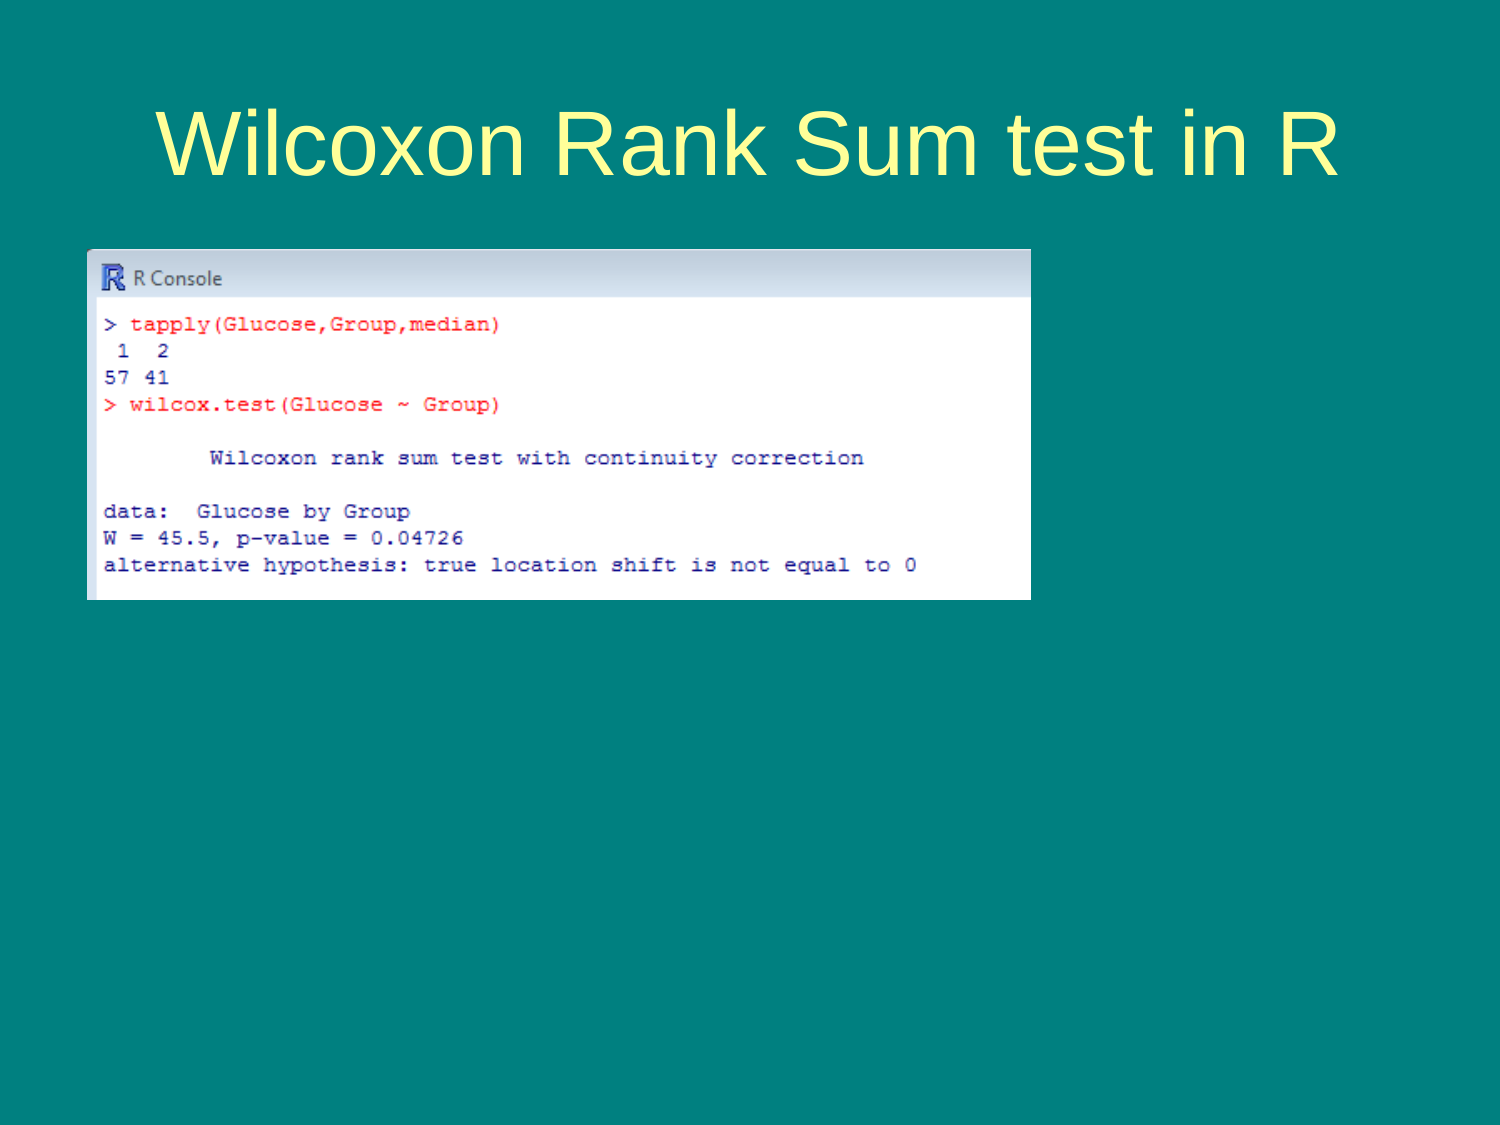

# Wilcoxon Rank Sum test in R